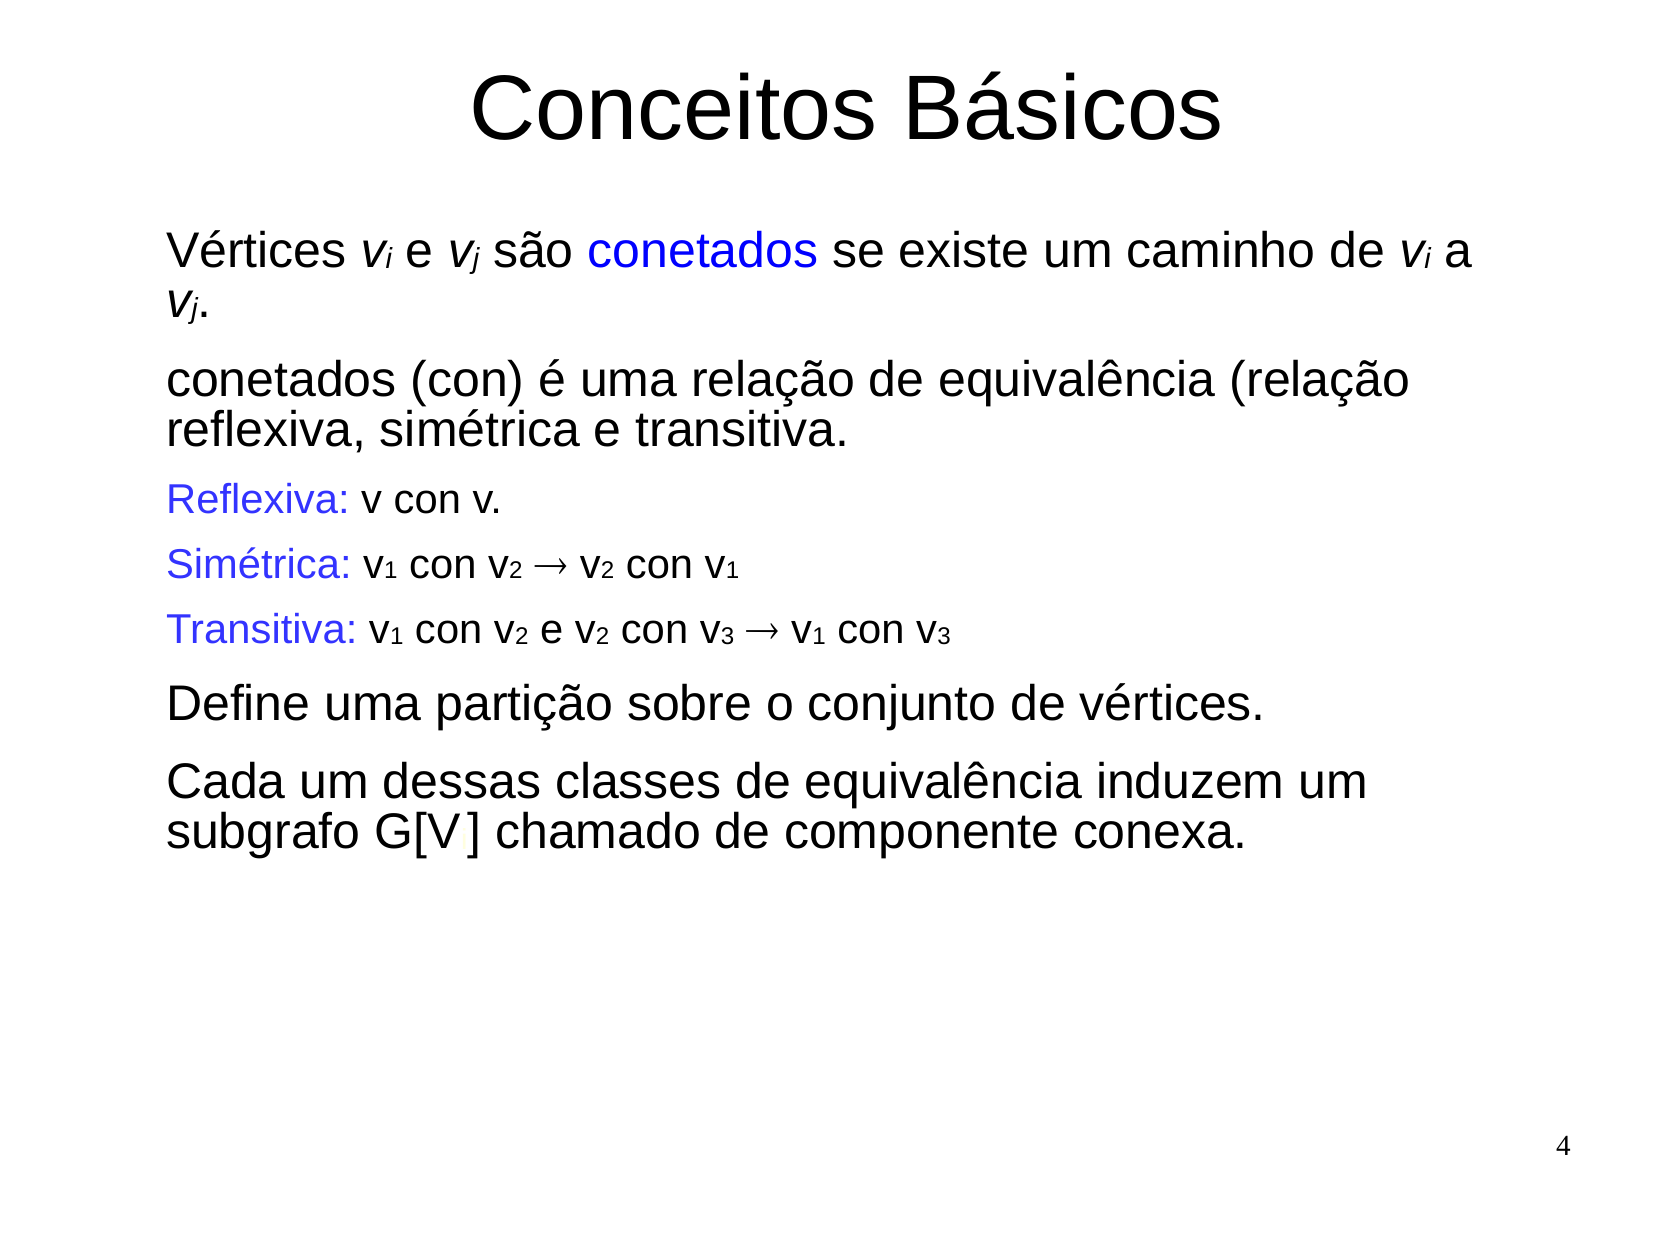

# Conceitos Básicos
Vértices vi e vj são conetados se existe um caminho de vi a vj.
conetados (con) é uma relação de equivalência (relação reflexiva, simétrica e transitiva.
Reflexiva: v con v.
Simétrica: v1 con v2  v2 con v1
Transitiva: v1 con v2 e v2 con v3  v1 con v3
Define uma partição sobre o conjunto de vértices.
Cada um dessas classes de equivalência induzem um subgrafo G[Vi] chamado de componente conexa.
4